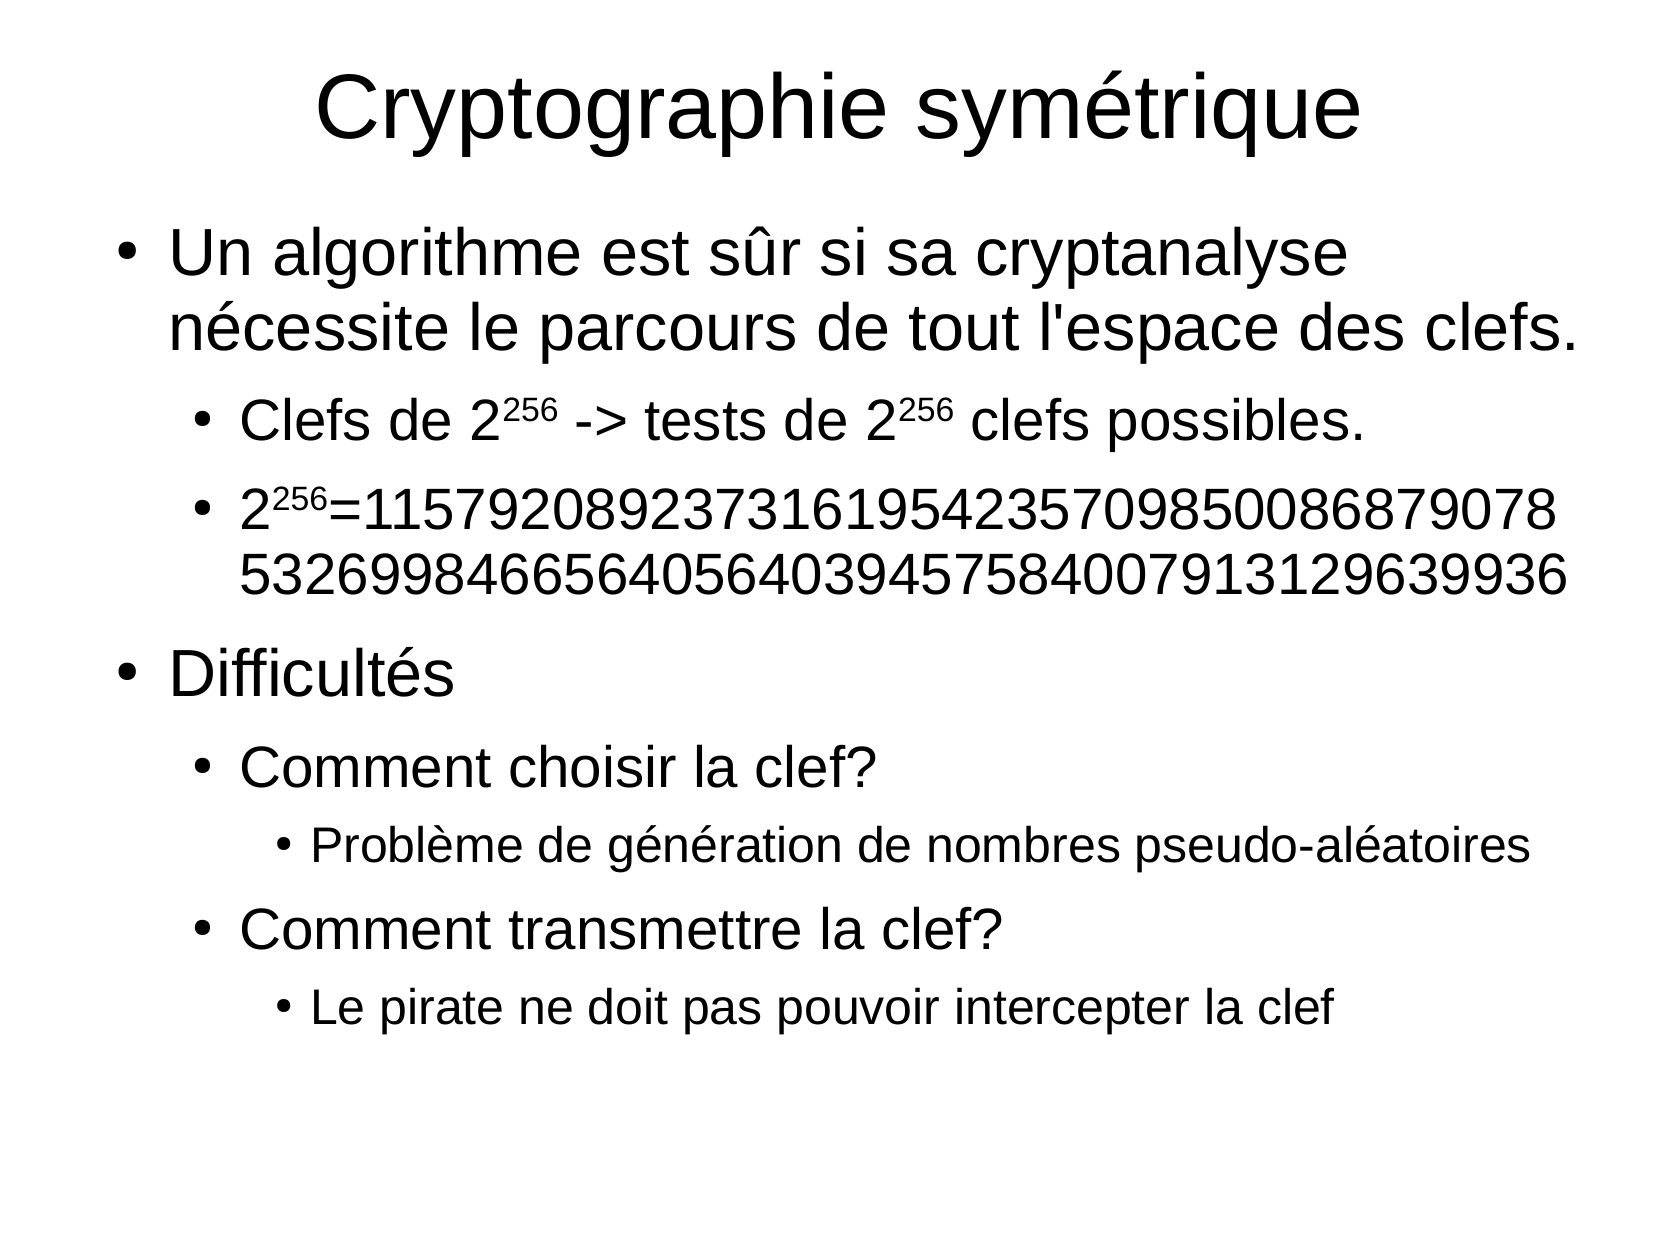

# Cryptographie symétrique
Un algorithme est sûr si sa cryptanalyse nécessite le parcours de tout l'espace des clefs.
Clefs de 2256 -> tests de 2256 clefs possibles.
2256=115792089237316195423570985008687907853269984665640564039457584007913129639936
Difficultés
Comment choisir la clef?
Problème de génération de nombres pseudo-aléatoires
Comment transmettre la clef?
Le pirate ne doit pas pouvoir intercepter la clef